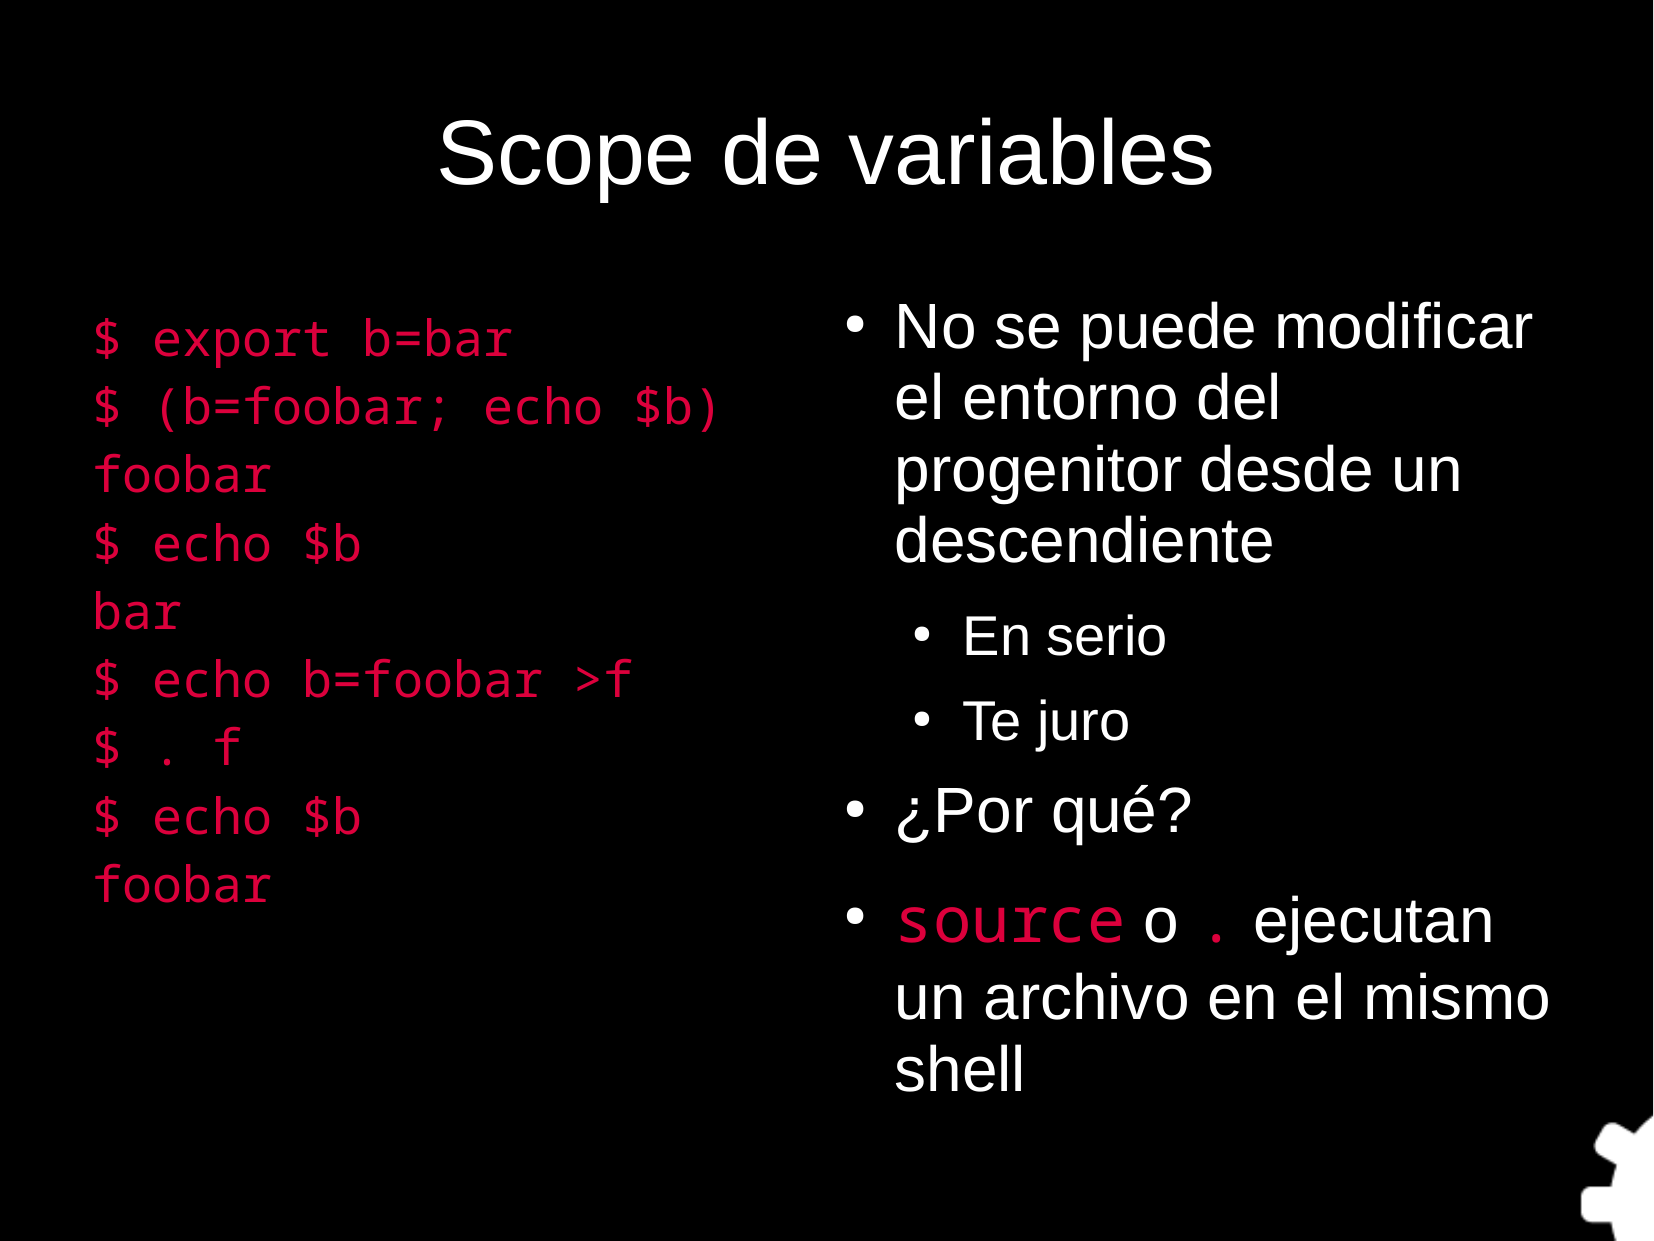

# Scope de variables
No se puede modificar el entorno del progenitor desde un descendiente
En serio
Te juro
¿Por qué?
source o . ejecutan un archivo en el mismo shell
$ export b=bar
$ (b=foobar; echo $b)
foobar
$ echo $b
bar
$ echo b=foobar >f
$ . f
$ echo $b
foobar